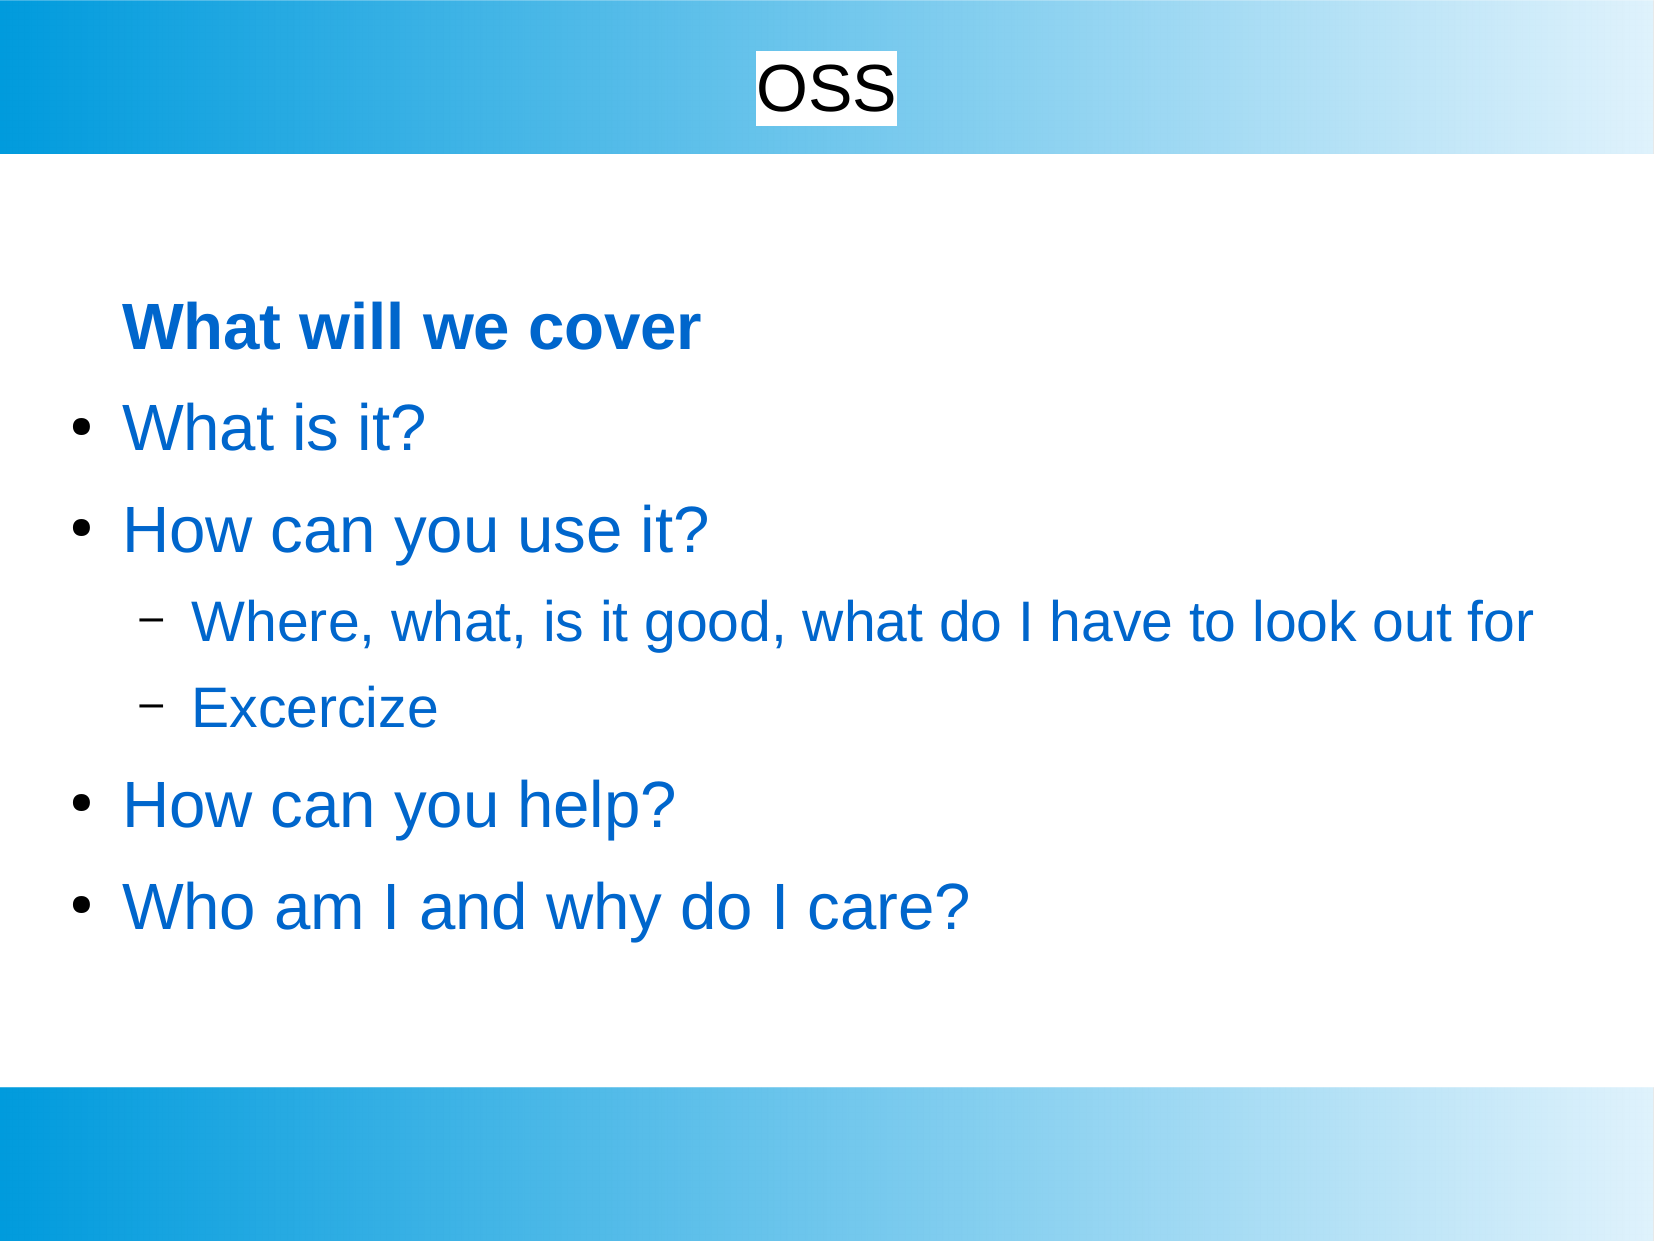

OSS
# What will we cover
What is it?
How can you use it?
Where, what, is it good, what do I have to look out for
Excercize
How can you help?
Who am I and why do I care?